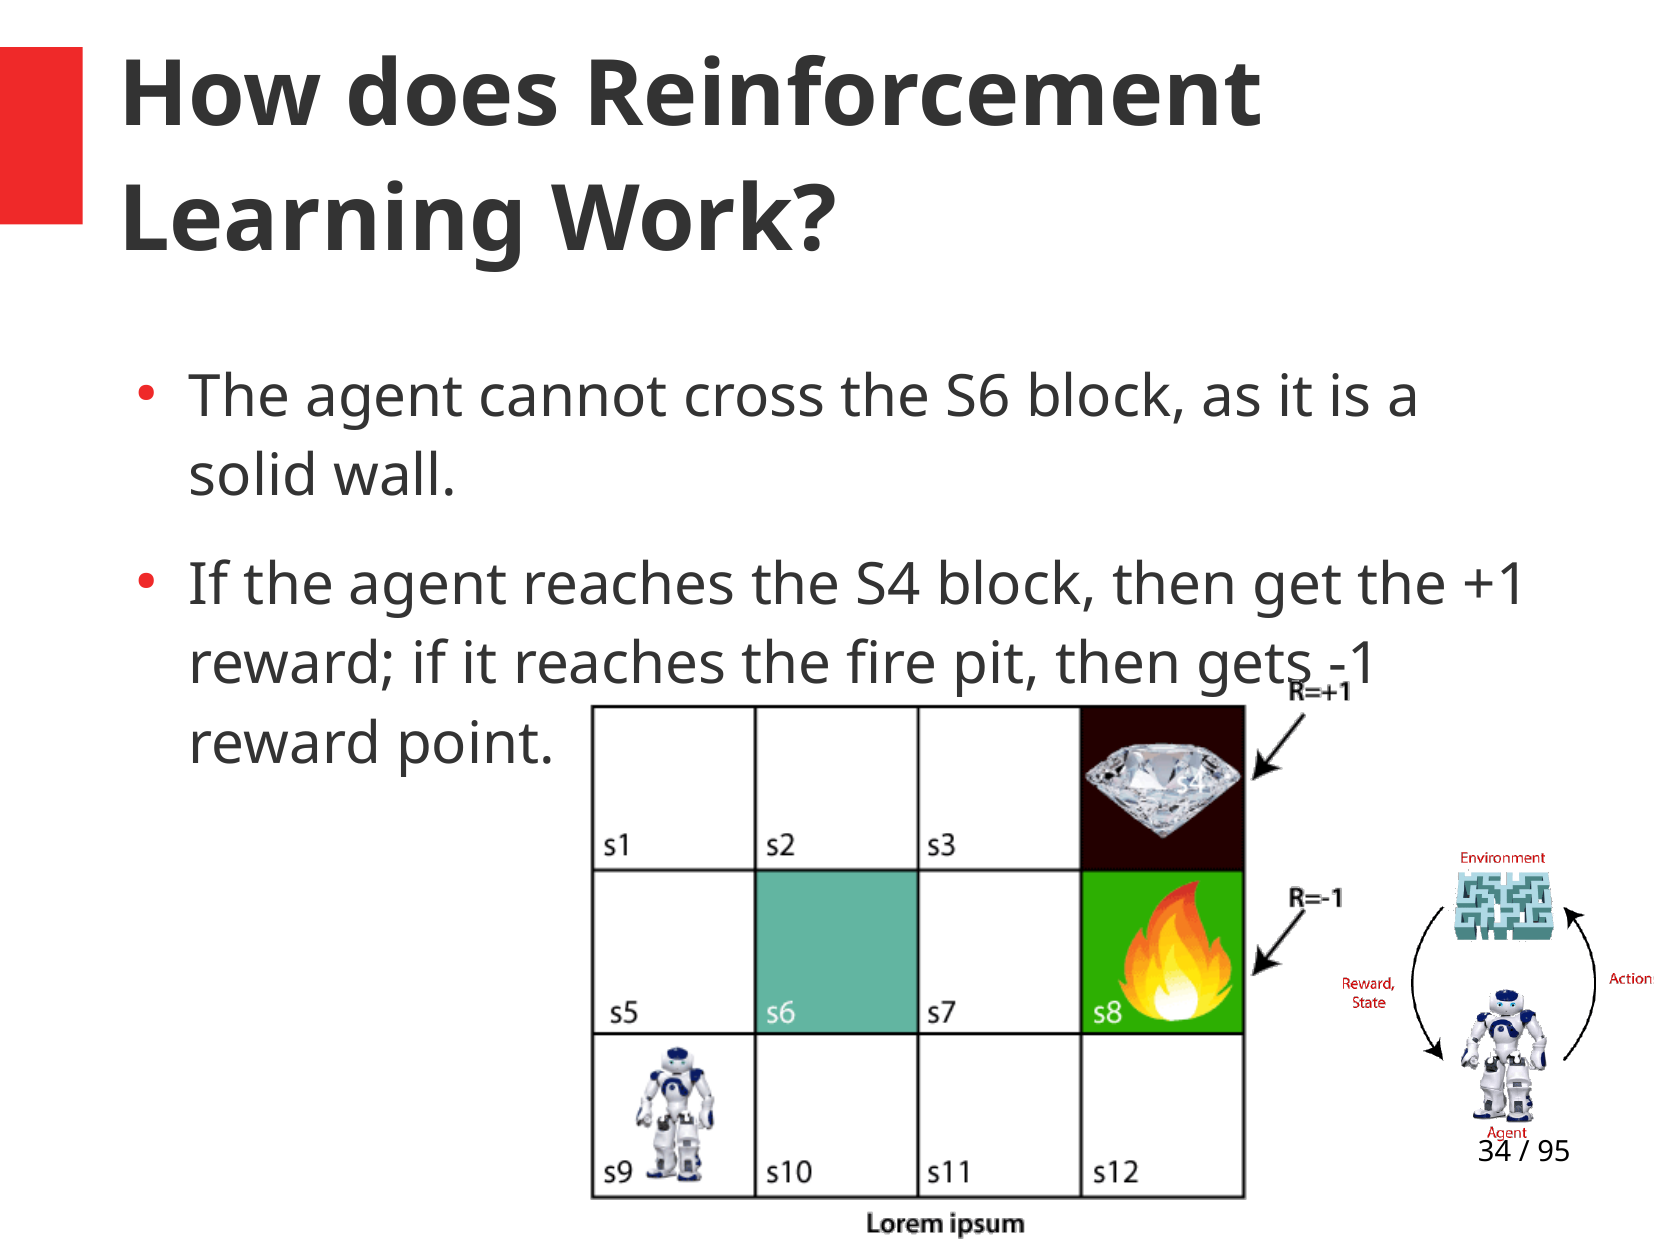

# How does Reinforcement Learning Work?
The agent cannot cross the S6 block, as it is a solid wall.
If the agent reaches the S4 block, then get the +1 reward; if it reaches the fire pit, then gets -1 reward point.
34